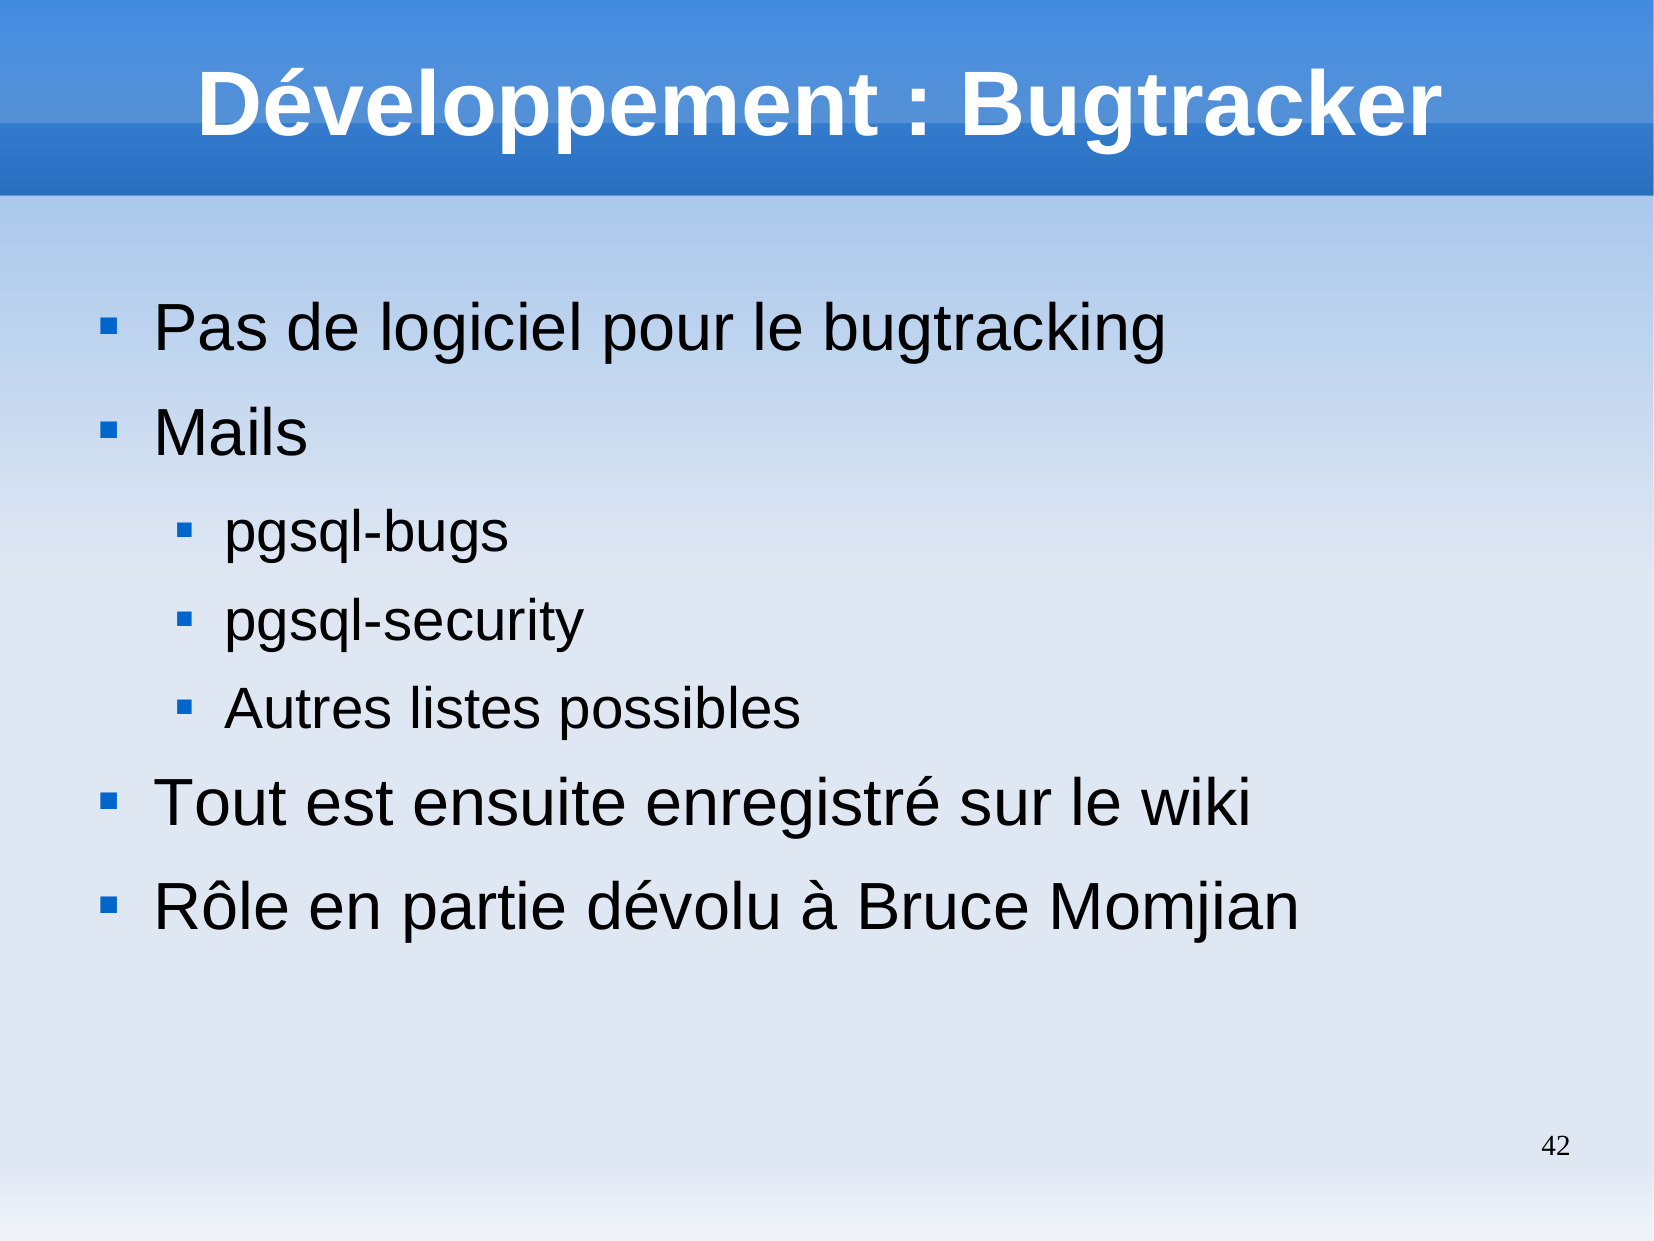

# Développement : Bugtracker
Pas de logiciel pour le bugtracking
Mails
pgsql-bugs
pgsql-security
Autres listes possibles
Tout est ensuite enregistré sur le wiki
Rôle en partie dévolu à Bruce Momjian
42